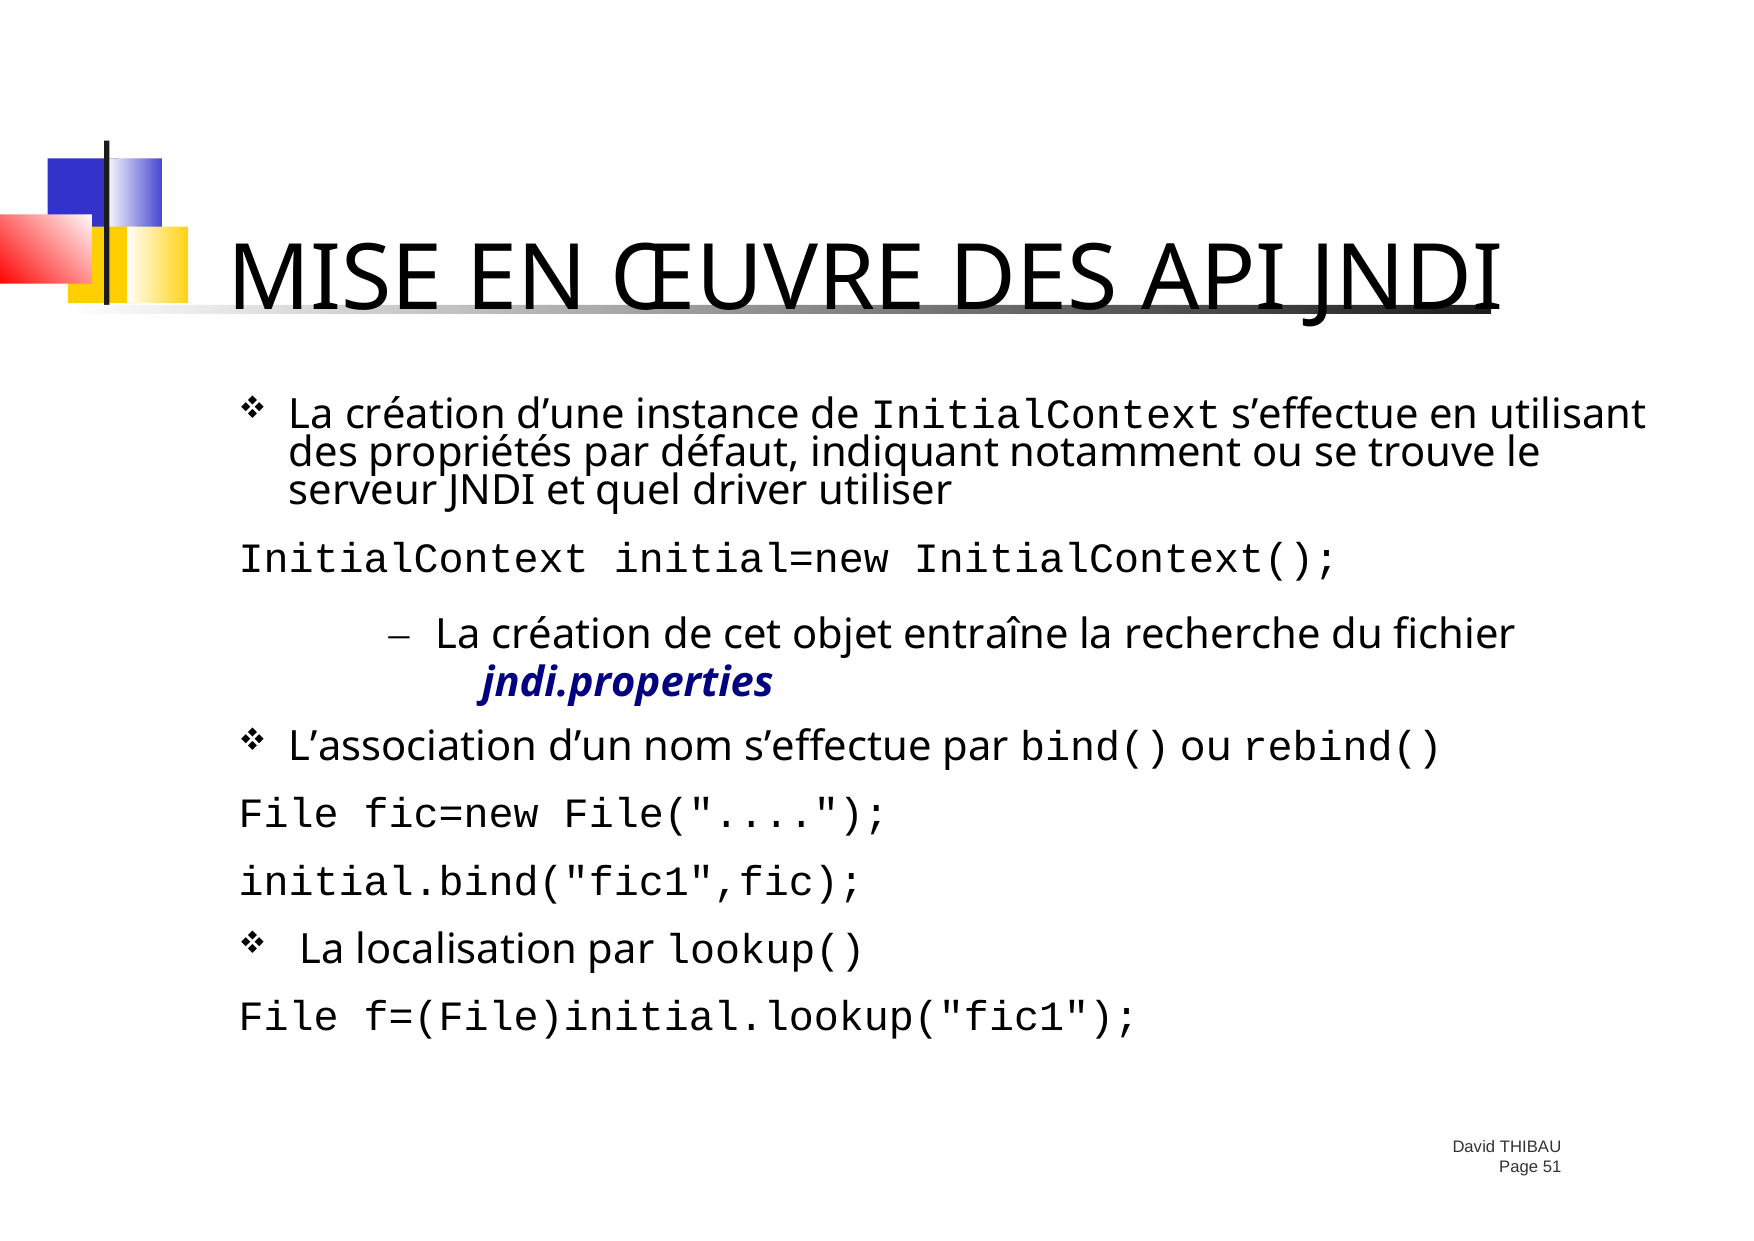

# MISE EN ŒUVRE DES API JNDI
La création d’une instance de InitialContext s’effectue en utilisant des propriétés par défaut, indiquant notamment ou se trouve le serveur JNDI et quel driver utiliser
InitialContext initial=new InitialContext();
La création de cet objet entraîne la recherche du fichier jndi.properties
L’association d’un nom s’effectue par bind() ou rebind()
File fic=new File("....");
initial.bind("fic1",fic);
 La localisation par lookup()
File f=(File)initial.lookup("fic1");